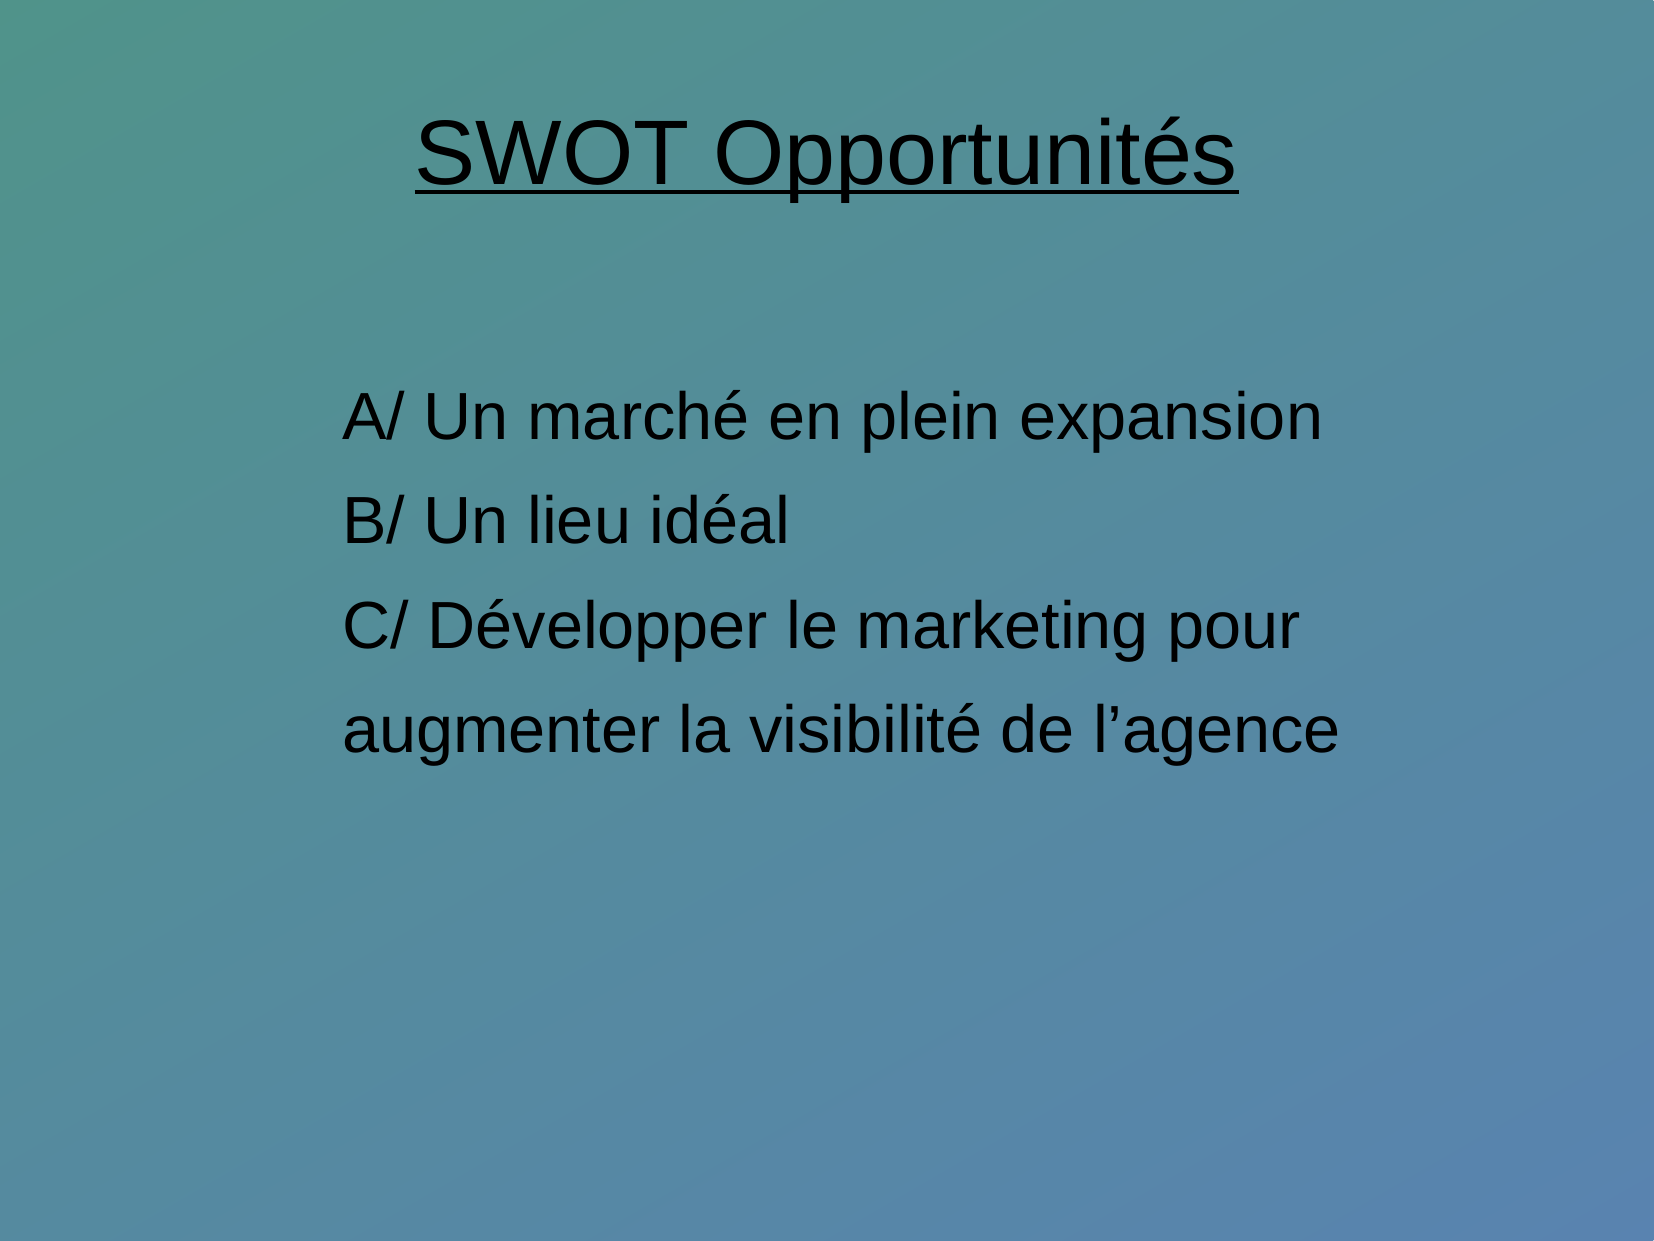

# SWOT Opportunités
A/ Un marché en plein expansion
B/ Un lieu idéal
C/ Développer le marketing pour
augmenter la visibilité de l’agence